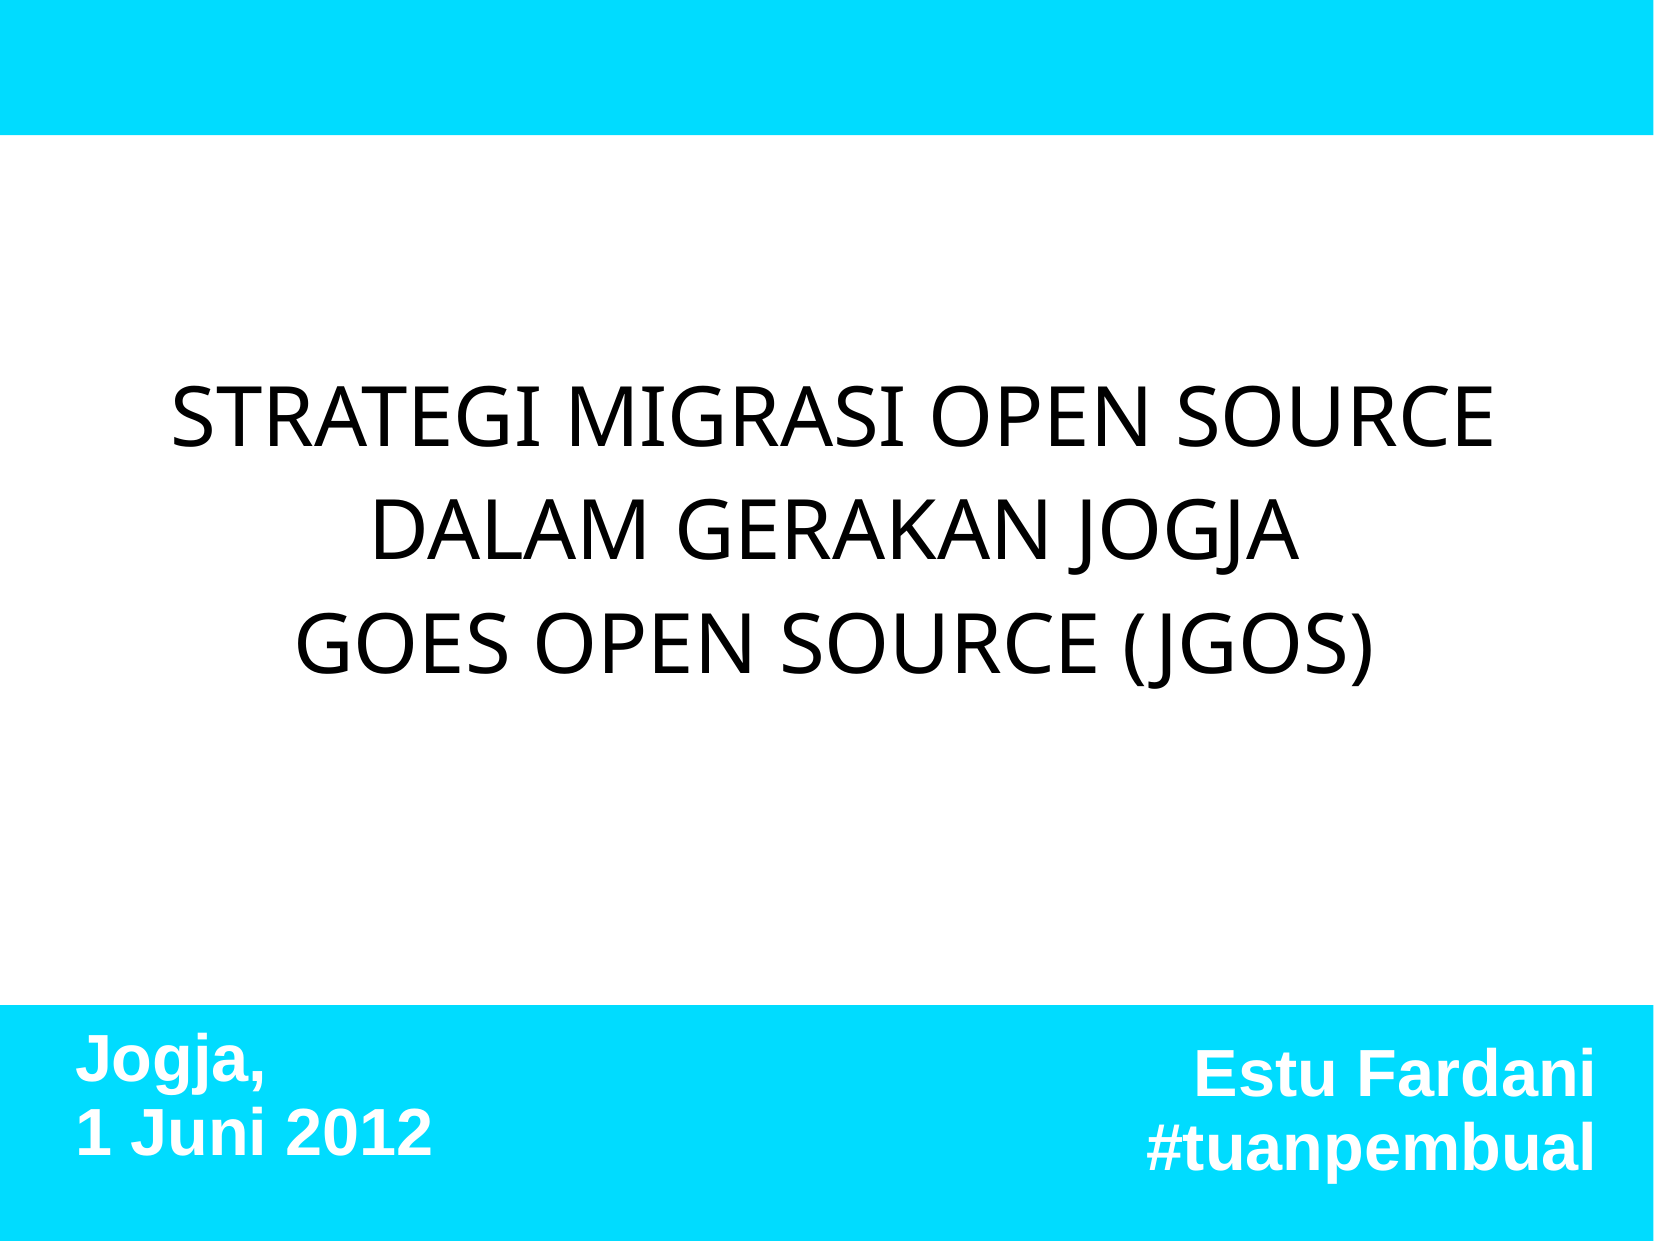

# STRATEGI MIGRASI OPEN SOURCE DALAM GERAKAN JOGJA GOES OPEN SOURCE (JGOS)
Jogja,
1 Juni 2012
Estu Fardani
#tuanpembual